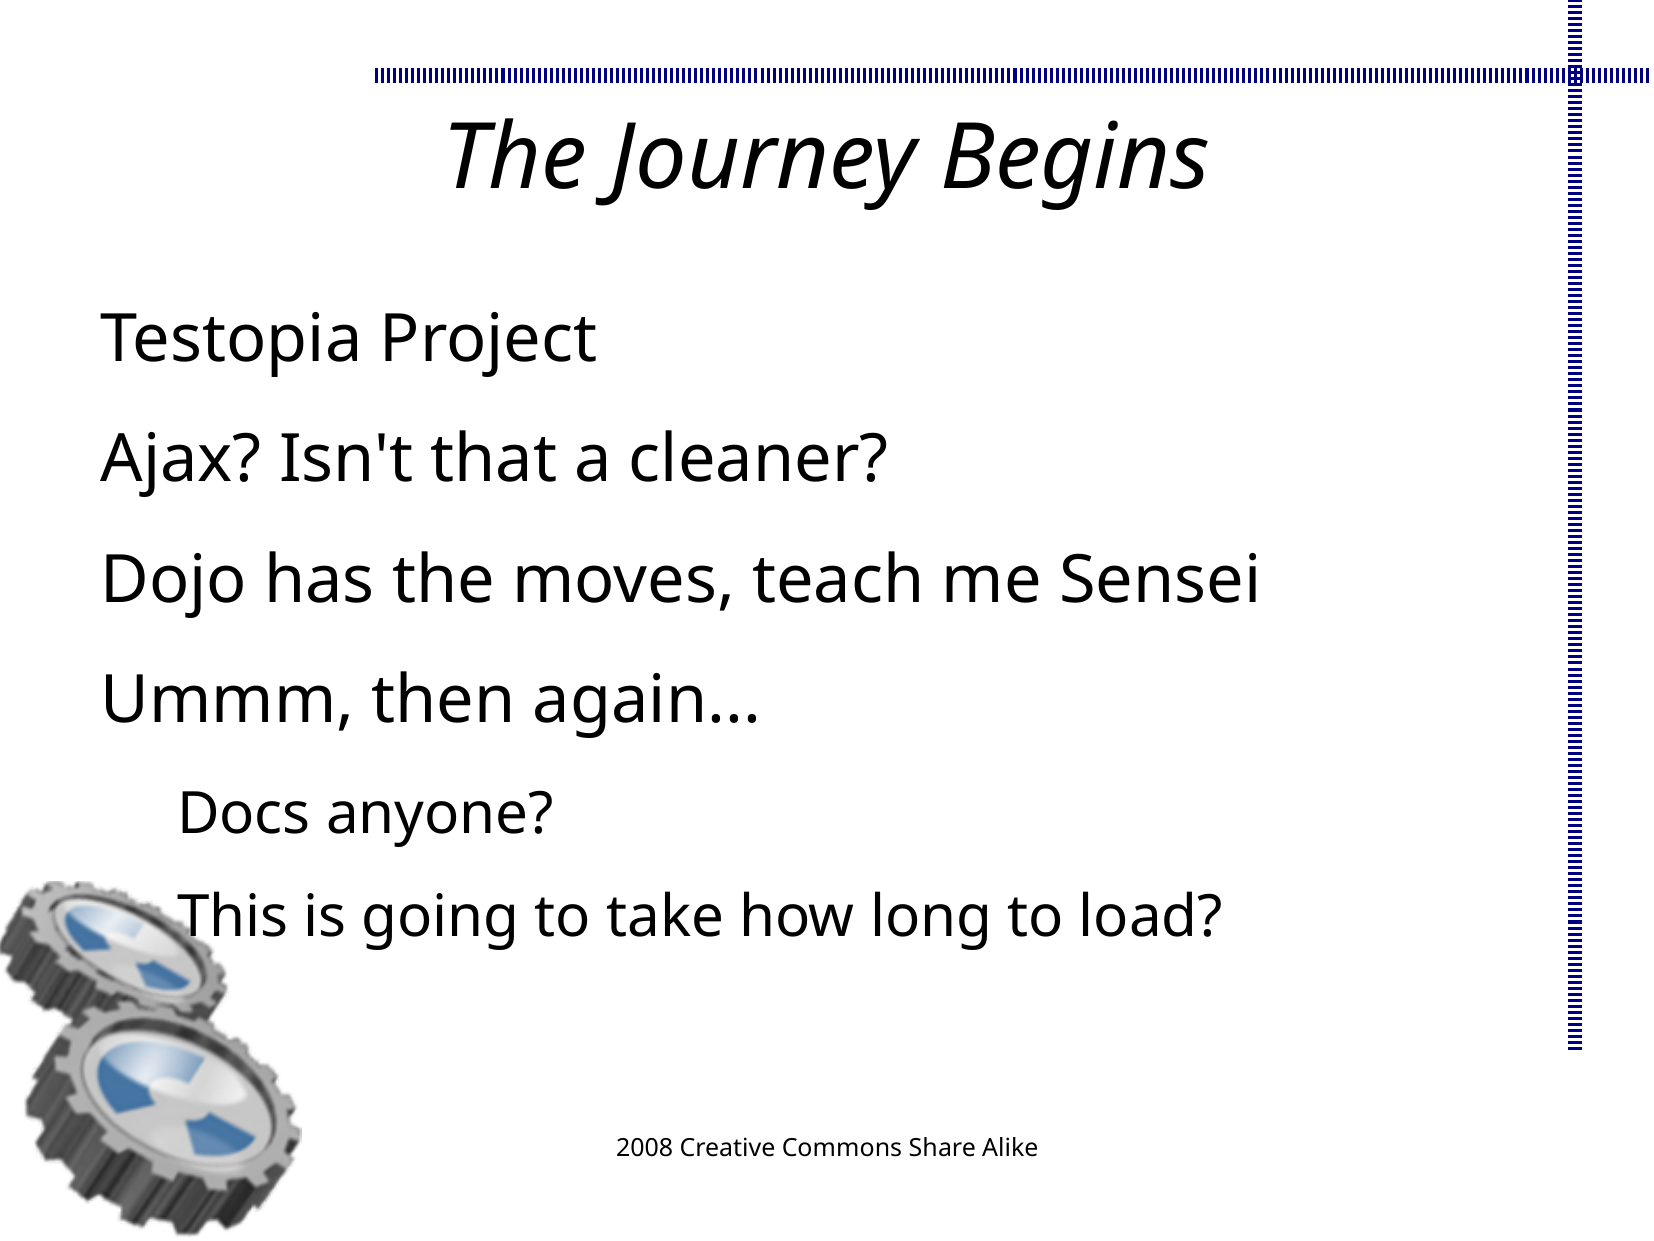

# The Journey Begins
Testopia Project
Ajax? Isn't that a cleaner?
Dojo has the moves, teach me Sensei
Ummm, then again...
Docs anyone?
This is going to take how long to load?